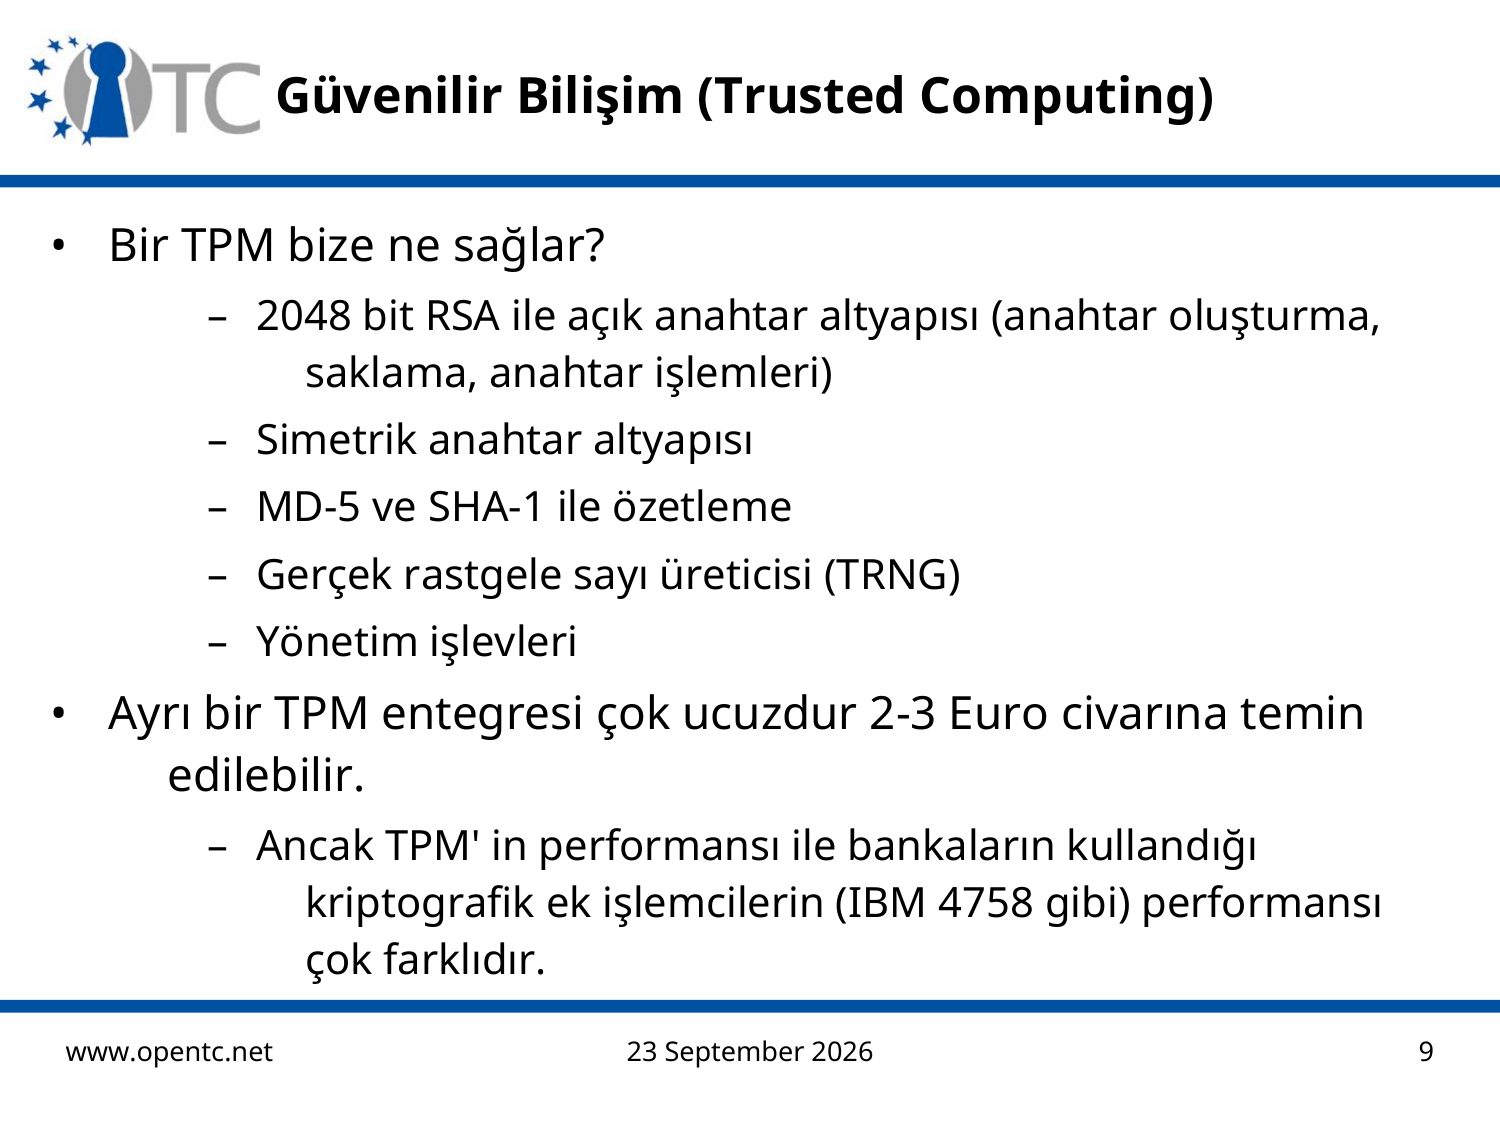

# Güvenilir Bilişim (Trusted Computing)
Bir TPM bize ne sağlar?
2048 bit RSA ile açık anahtar altyapısı (anahtar oluşturma, saklama, anahtar işlemleri)
Simetrik anahtar altyapısı
MD-5 ve SHA-1 ile özetleme
Gerçek rastgele sayı üreticisi (TRNG)
Yönetim işlevleri
Ayrı bir TPM entegresi çok ucuzdur 2-3 Euro civarına temin edilebilir.
Ancak TPM' in performansı ile bankaların kullandığı kriptografik ek işlemcilerin (IBM 4758 gibi) performansı çok farklıdır.